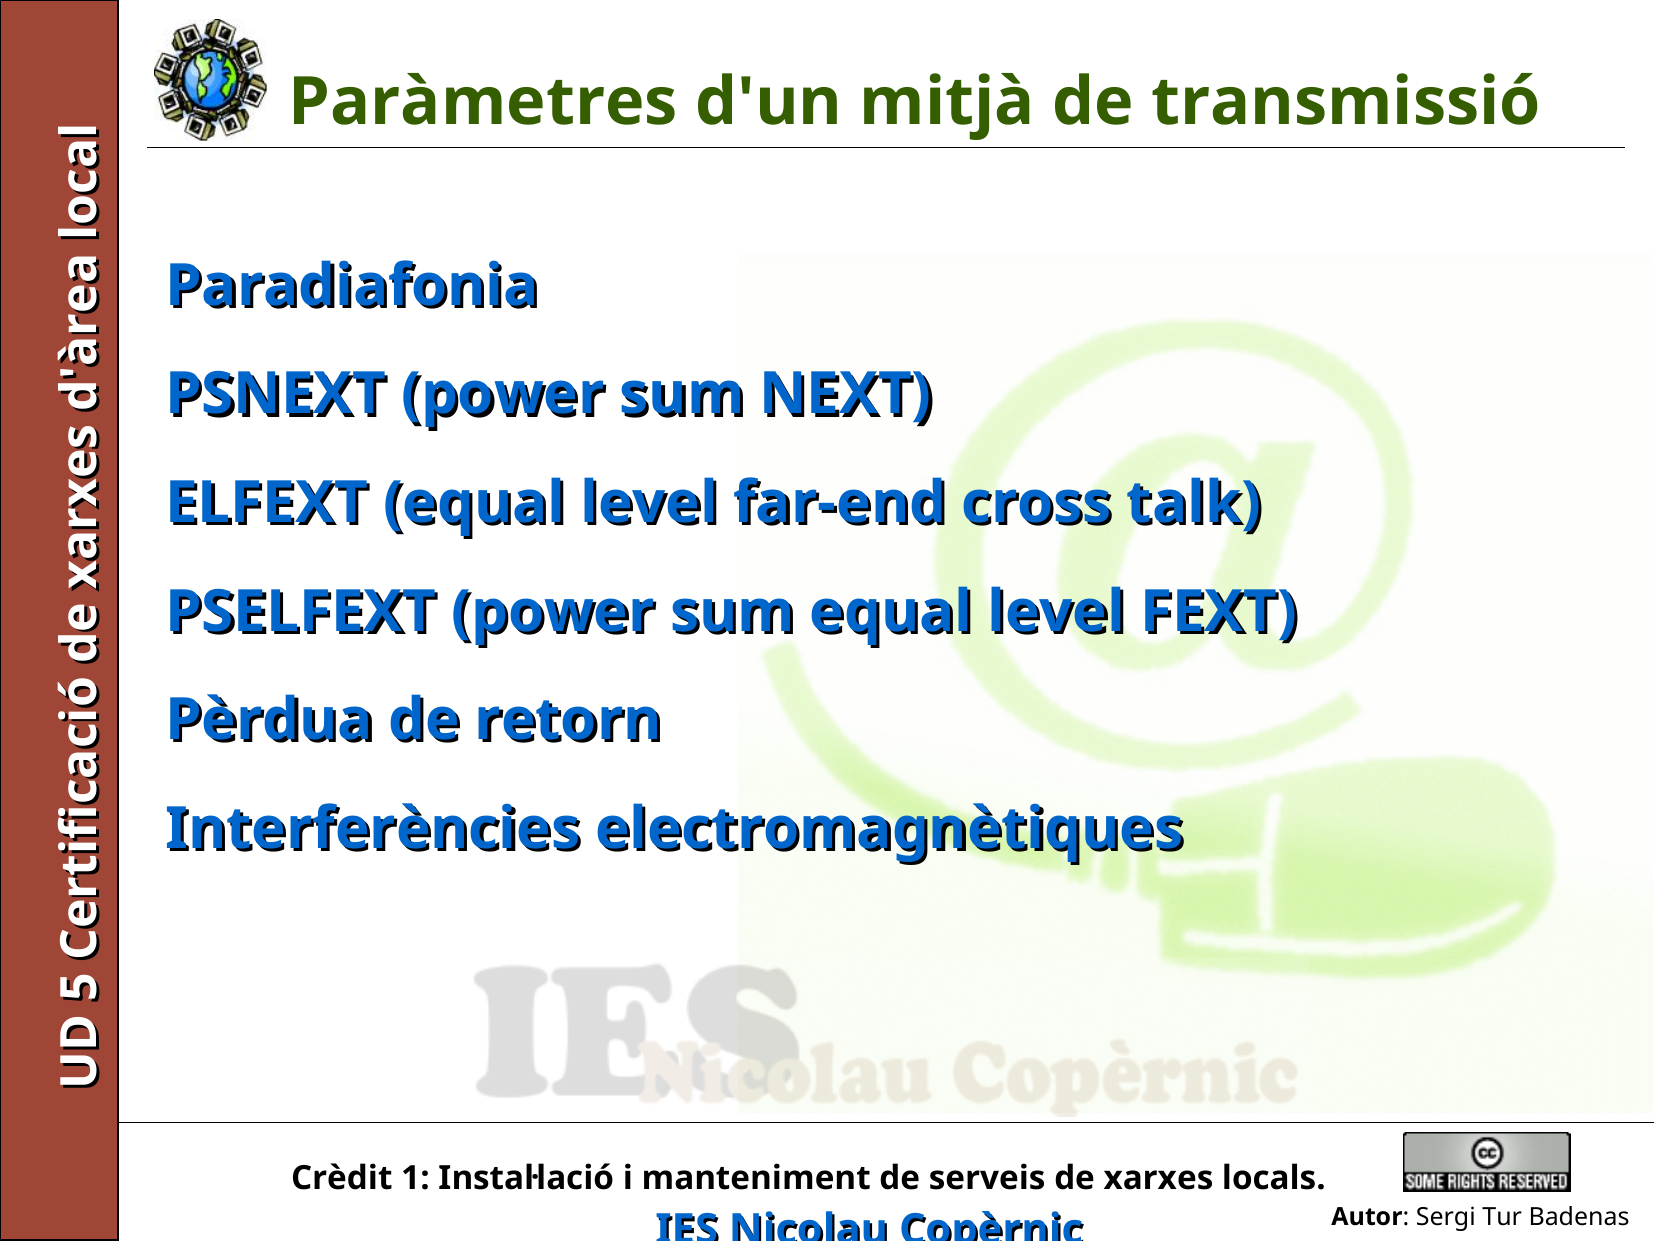

# Paràmetres d'un mitjà de transmissió
Paradiafonia
PSNEXT (power sum NEXT)
ELFEXT (equal level far-end cross talk)
PSELFEXT (power sum equal level FEXT)
Pèrdua de retorn
Interferències electromagnètiques